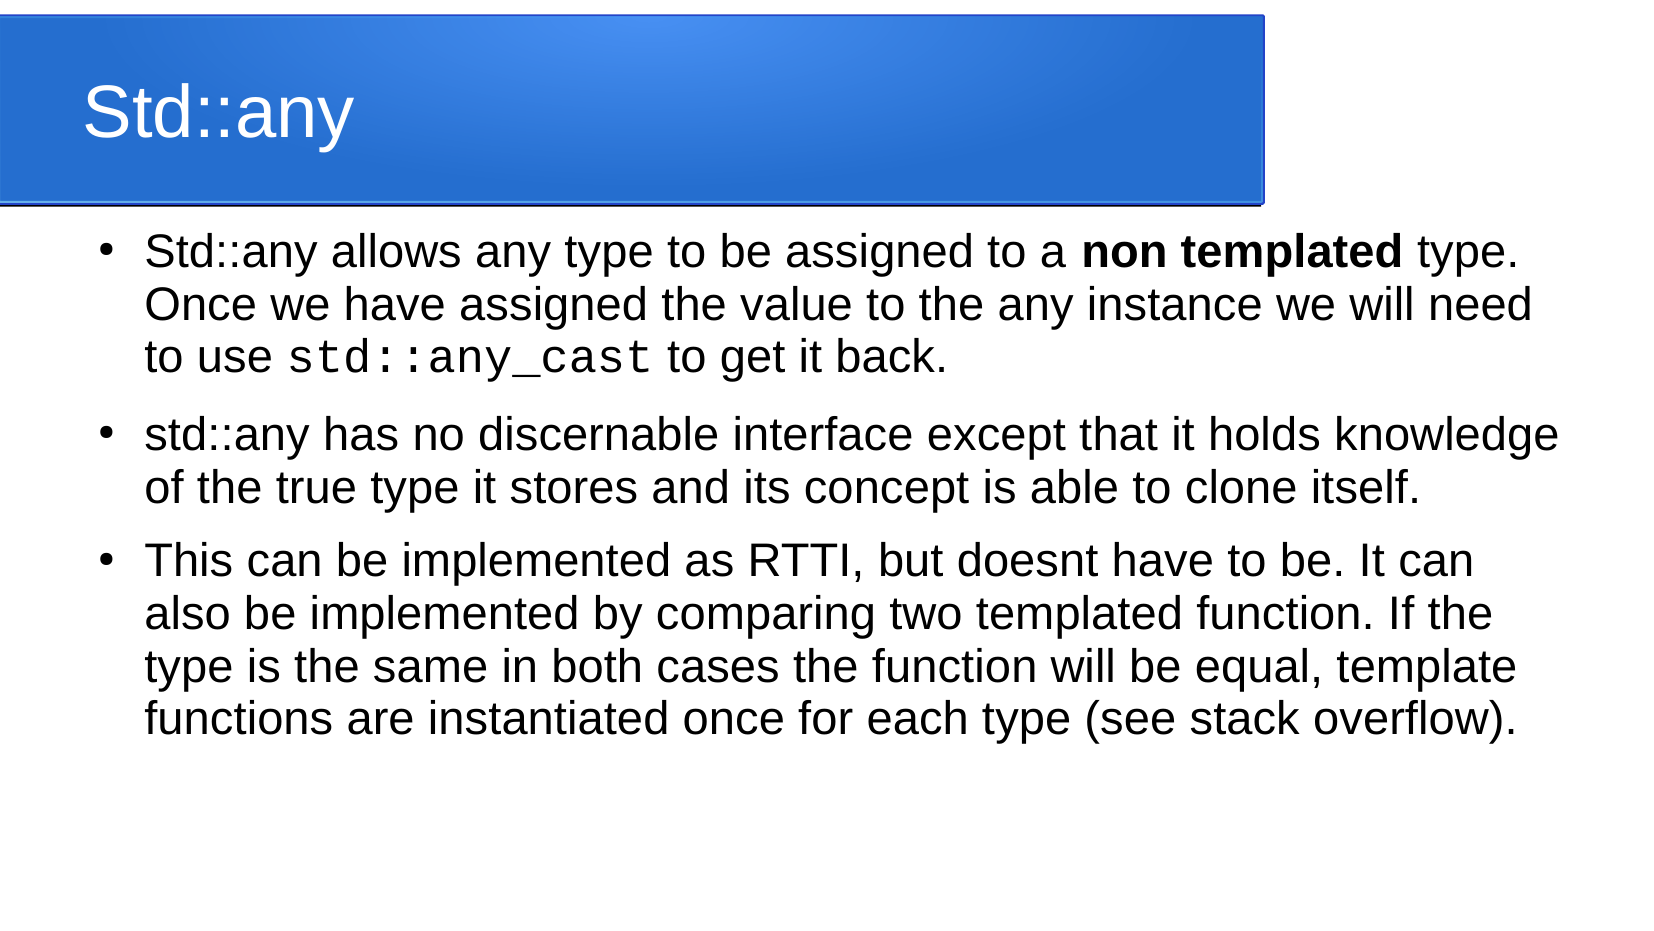

# Std::any
Std::any allows any type to be assigned to a non templated type. Once we have assigned the value to the any instance we will need to use std::any_cast to get it back.
std::any has no discernable interface except that it holds knowledge of the true type it stores and its concept is able to clone itself.
This can be implemented as RTTI, but doesnt have to be. It can also be implemented by comparing two templated function. If the type is the same in both cases the function will be equal, template functions are instantiated once for each type (see stack overflow).